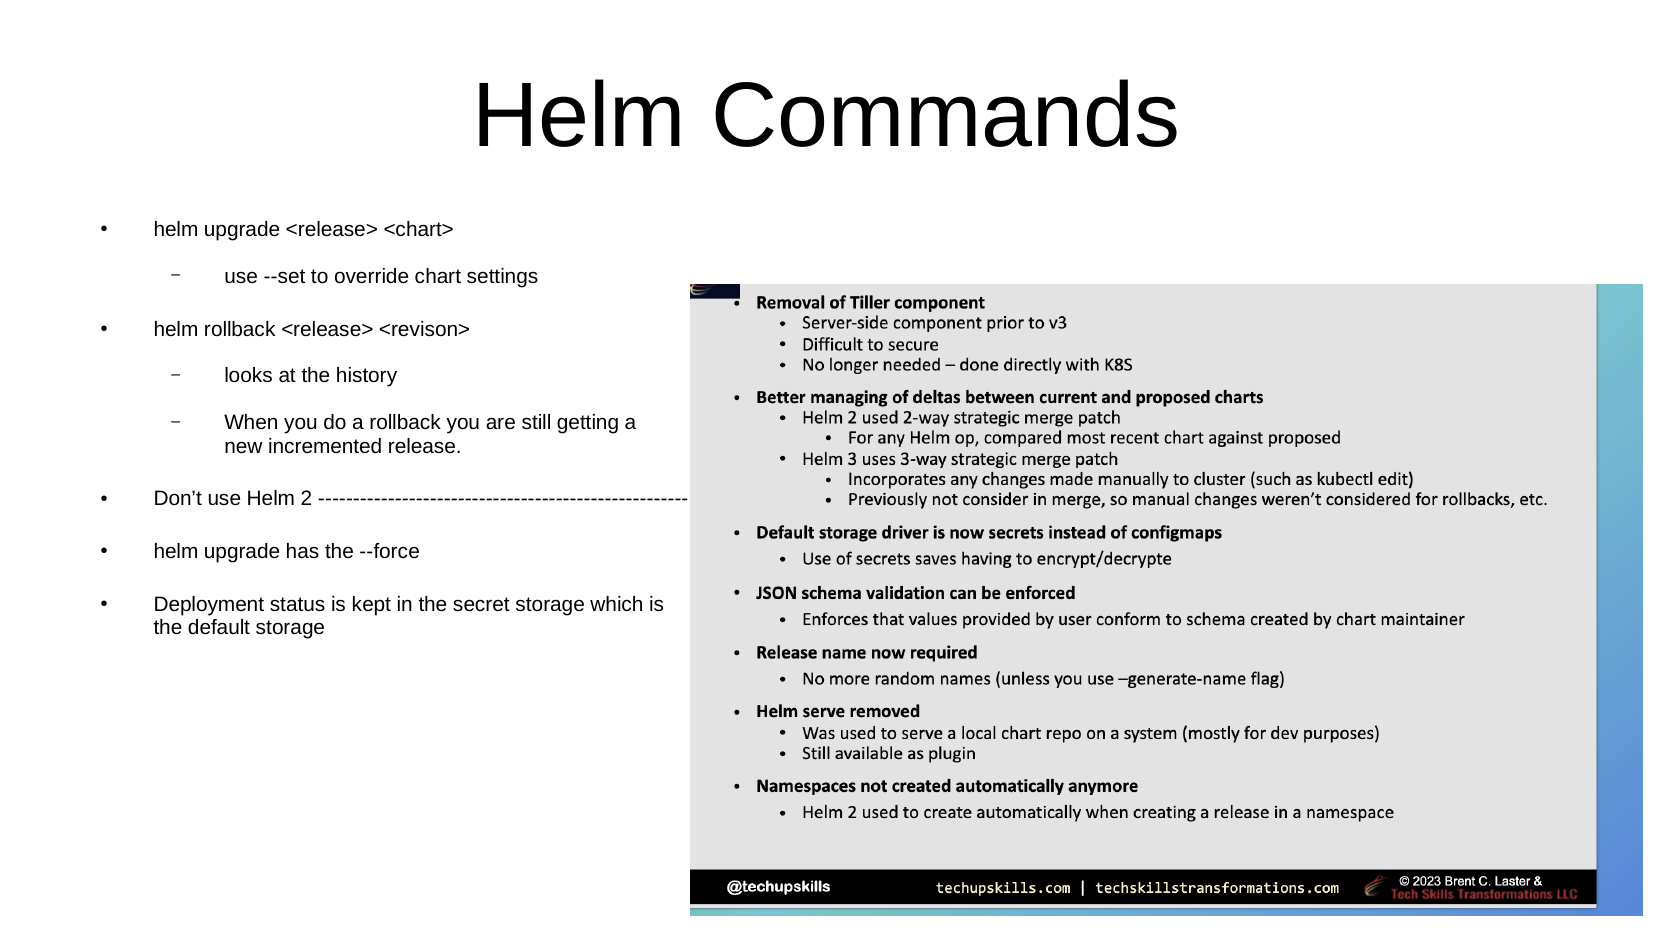

# Helm Commands
helm upgrade <release> <chart>
use --set to override chart settings
helm rollback <release> <revison>
looks at the history
When you do a rollback you are still getting a
new incremented release.
Don’t use Helm 2 -----------------------------------------------------
helm upgrade has the --force
Deployment status is kept in the secret storage which is
the default storage